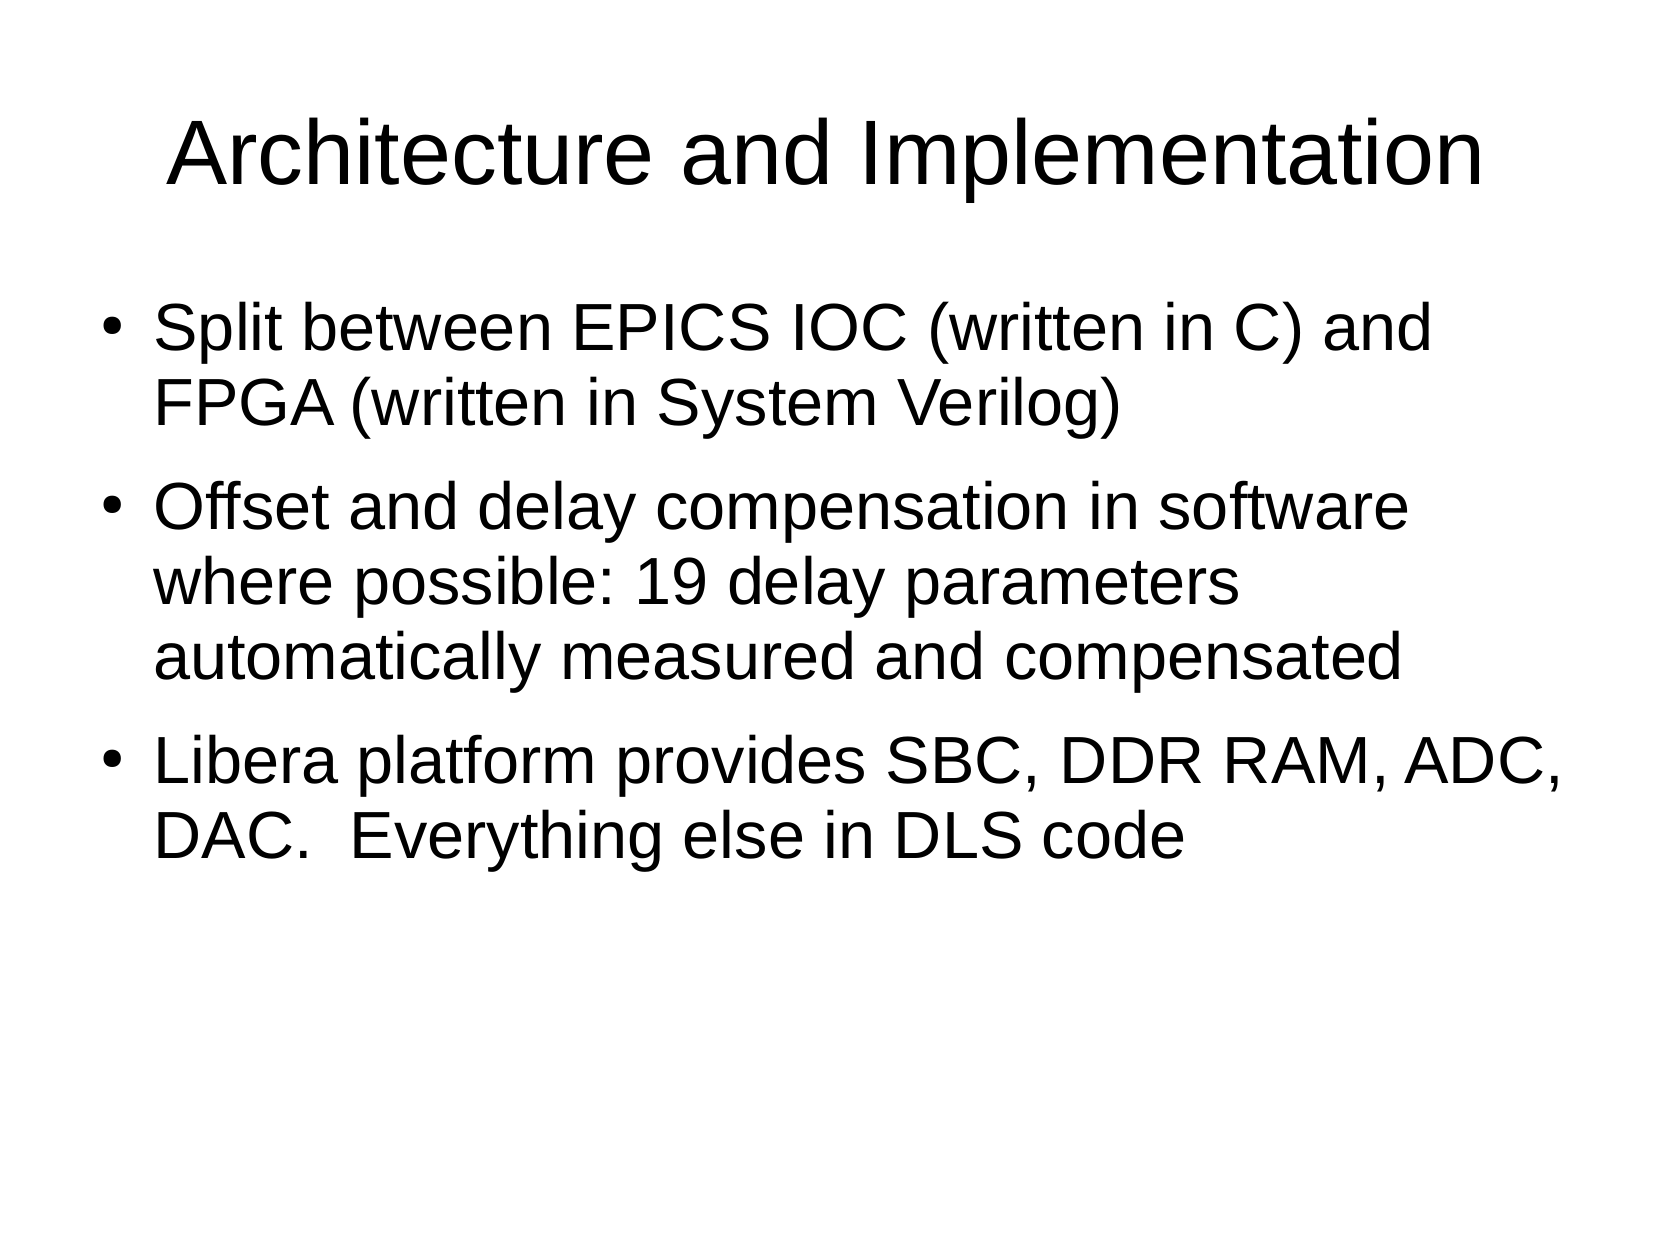

# Architecture and Implementation
Split between EPICS IOC (written in C) and FPGA (written in System Verilog)
Offset and delay compensation in software where possible: 19 delay parameters automatically measured and compensated
Libera platform provides SBC, DDR RAM, ADC, DAC. Everything else in DLS code